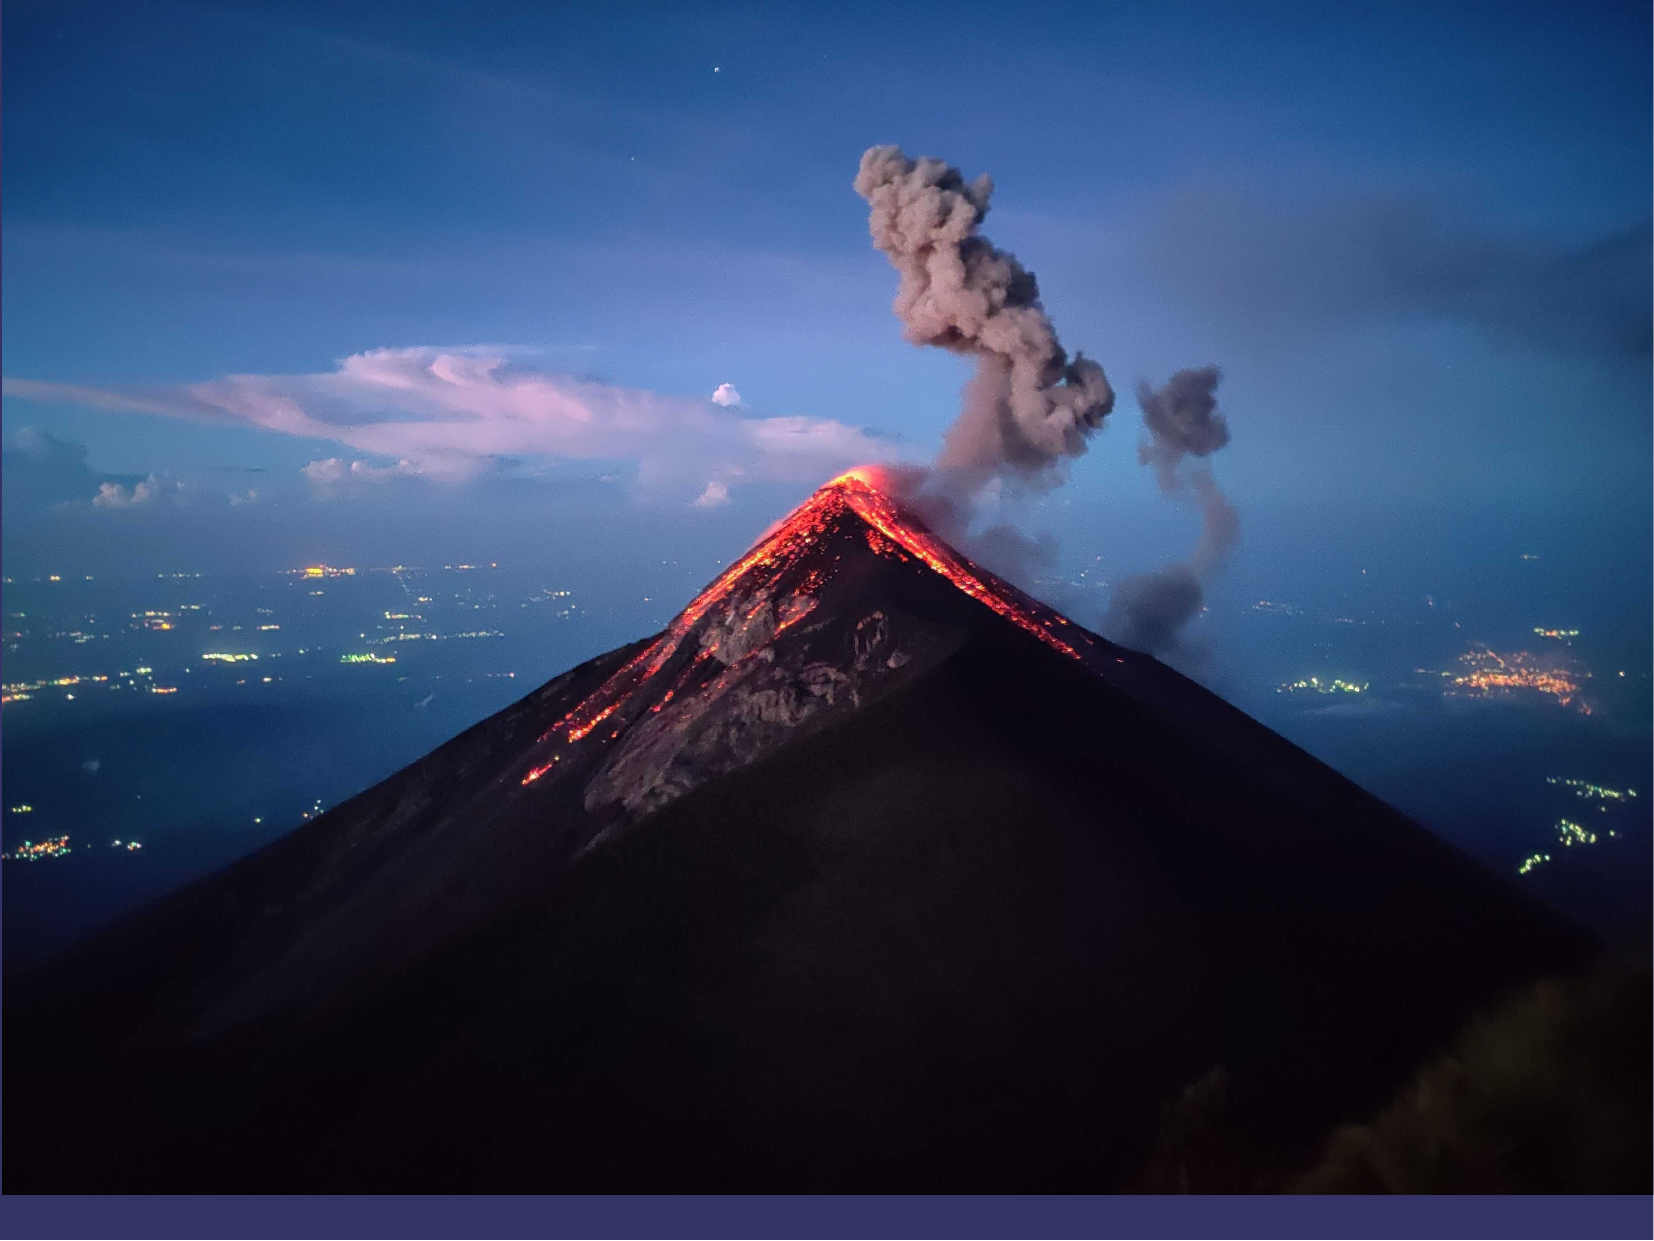

# Интересные фоны как темы для дебатов